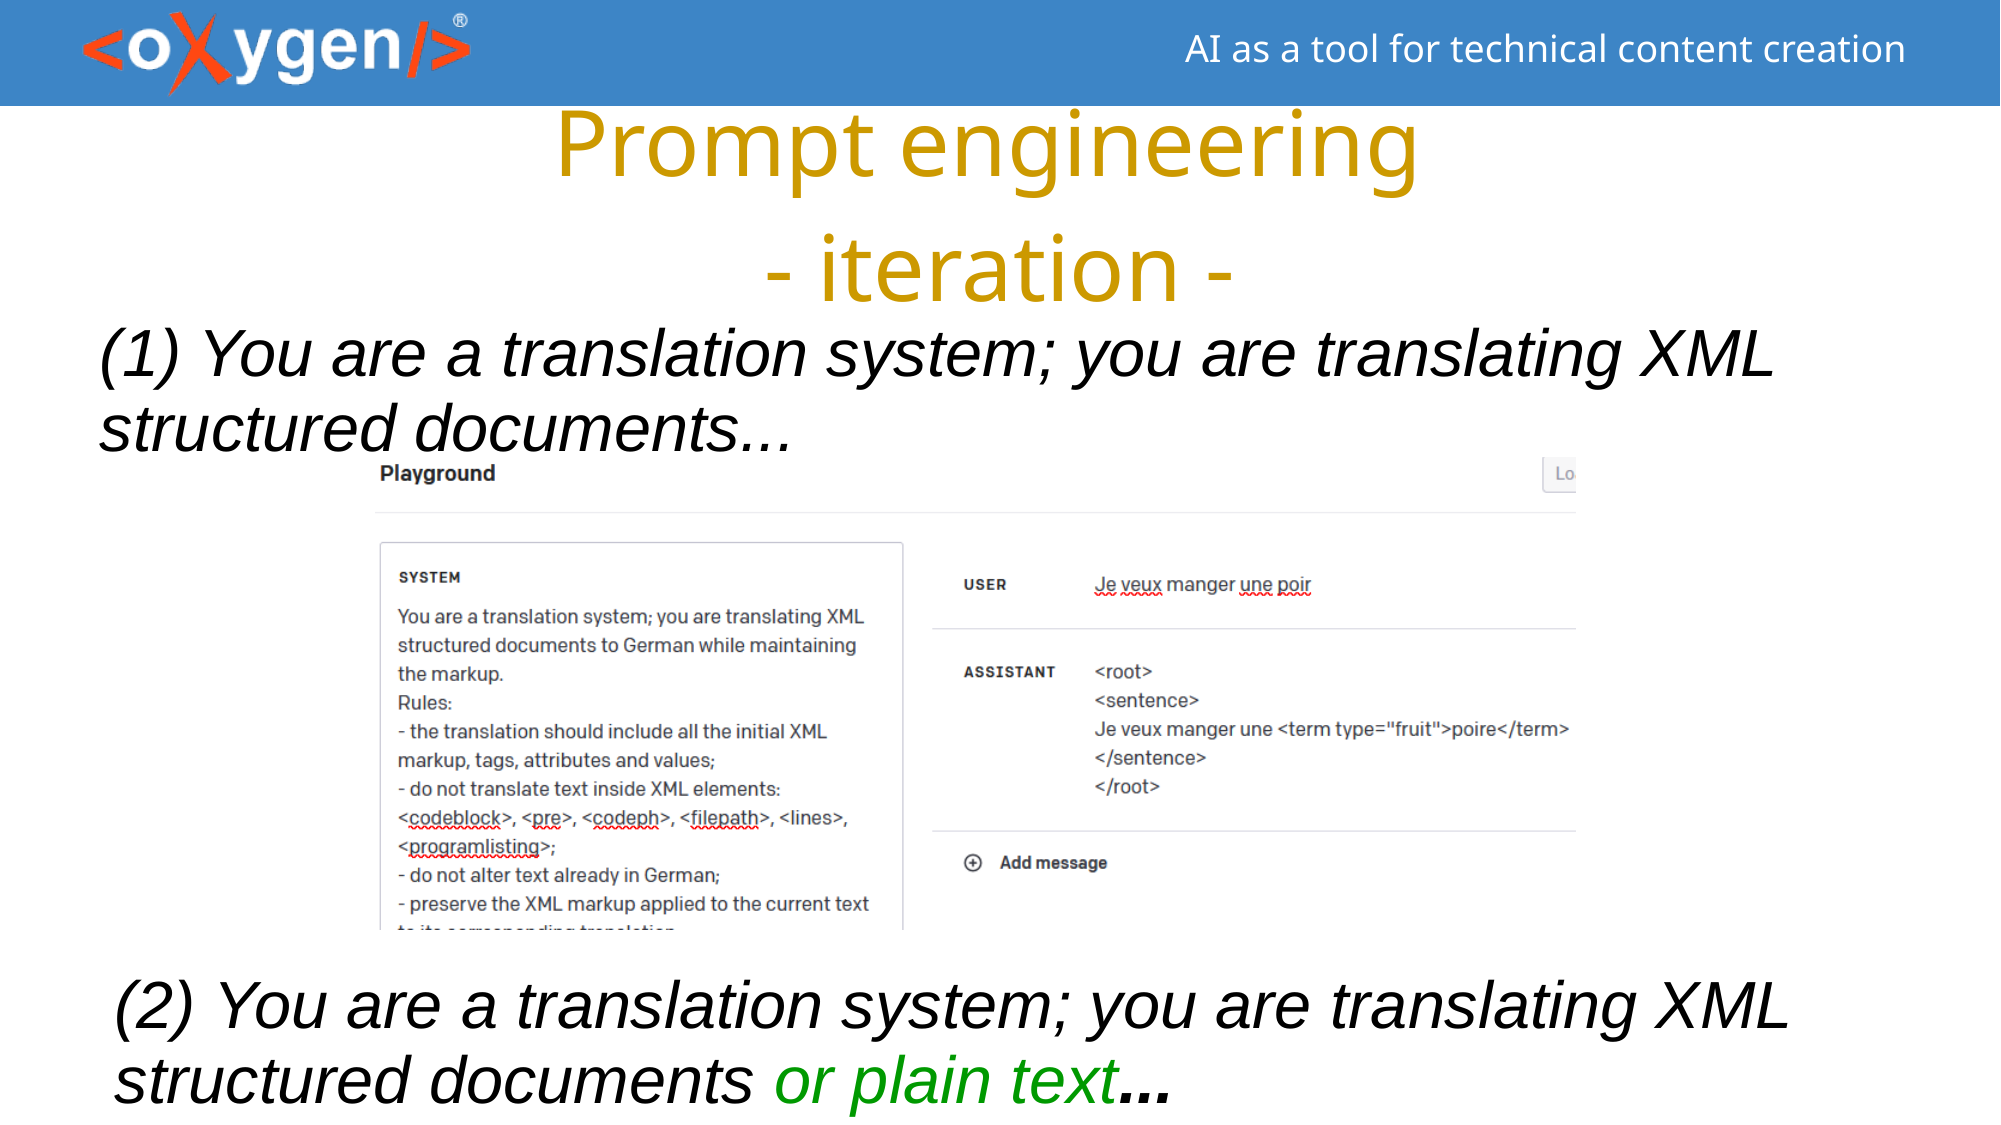

# Prompt engineering - iteration -
(1) You are a translation system; you are translating XML structured documents...
(2) You are a translation system; you are translating XML structured documents or plain text...